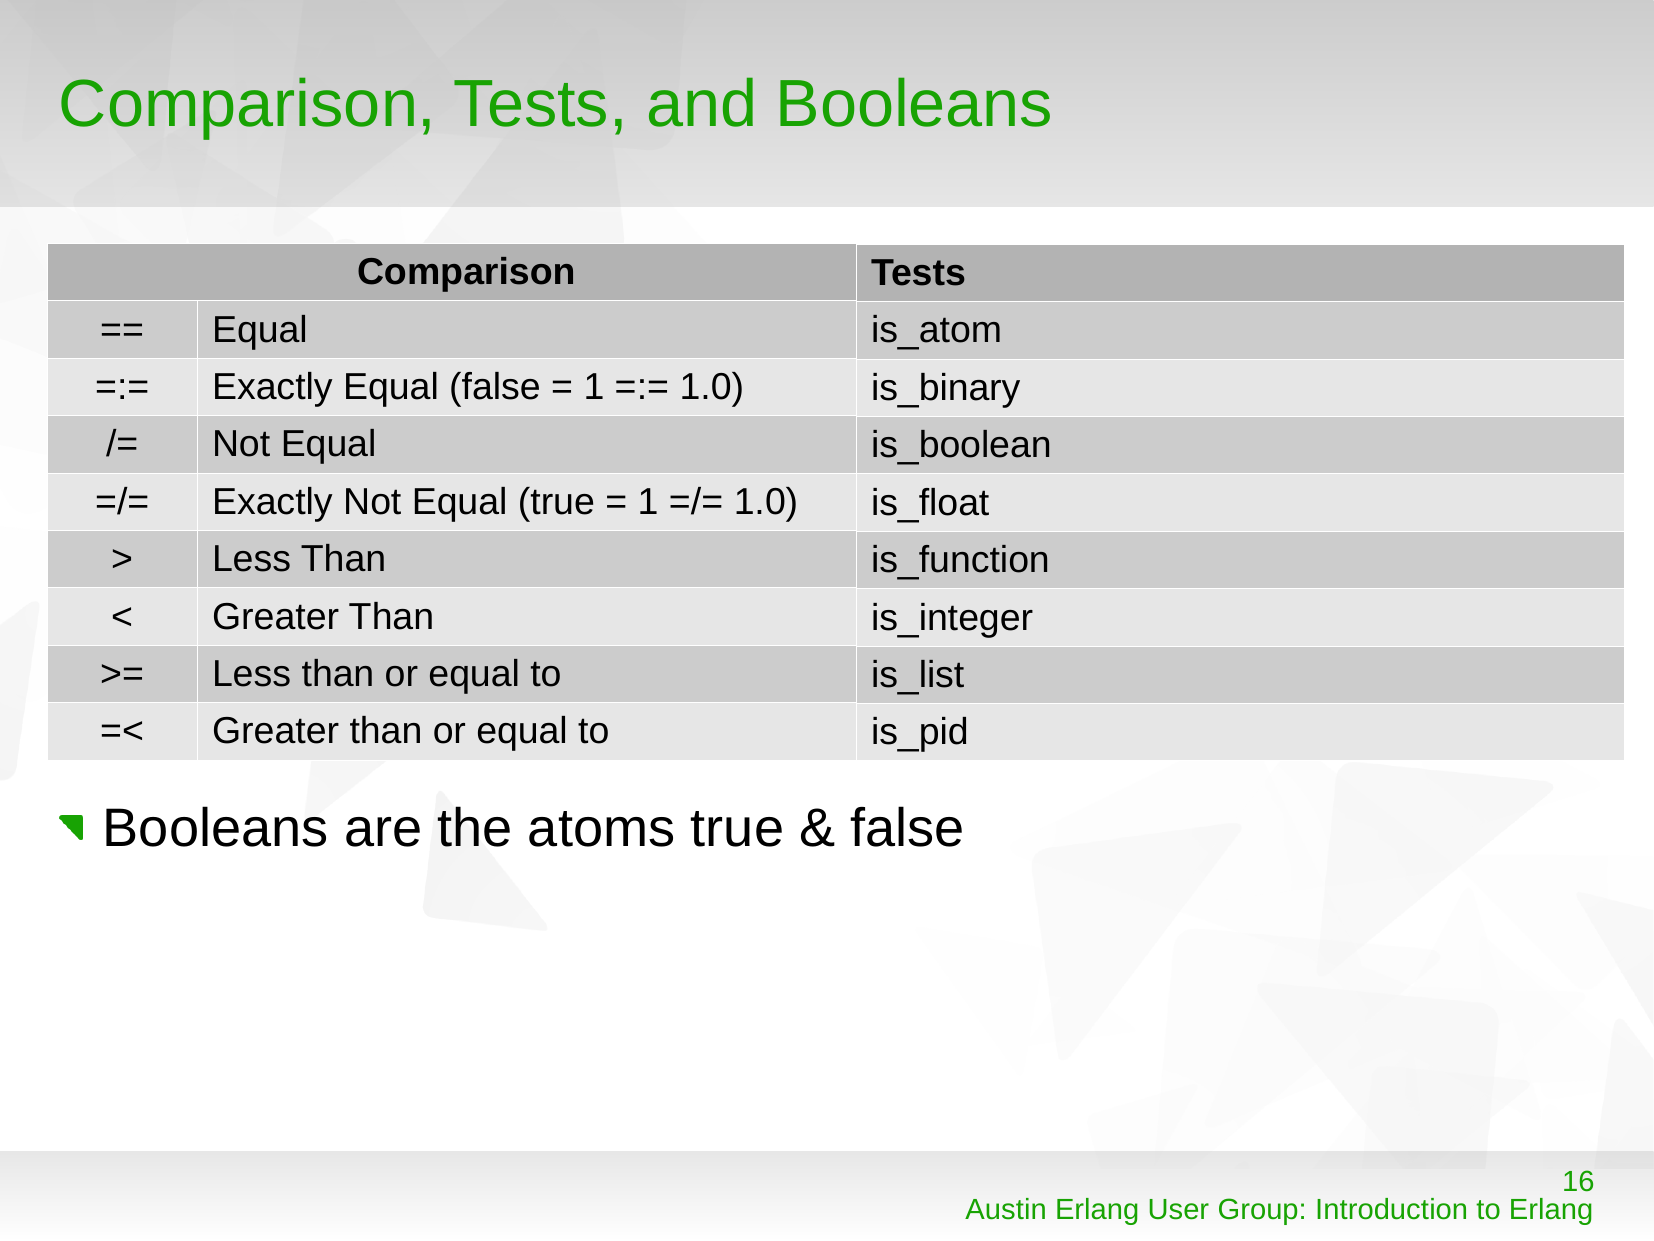

# Comparison, Tests, and Booleans
| Comparison | |
| --- | --- |
| == | Equal |
| =:= | Exactly Equal (false = 1 =:= 1.0) |
| /= | Not Equal |
| =/= | Exactly Not Equal (true = 1 =/= 1.0) |
| > | Less Than |
| < | Greater Than |
| >= | Less than or equal to |
| =< | Greater than or equal to |
| Tests |
| --- |
| is\_atom |
| is\_binary |
| is\_boolean |
| is\_float |
| is\_function |
| is\_integer |
| is\_list |
| is\_pid |
Booleans are the atoms true & false
16
Austin Erlang User Group: Introduction to Erlang